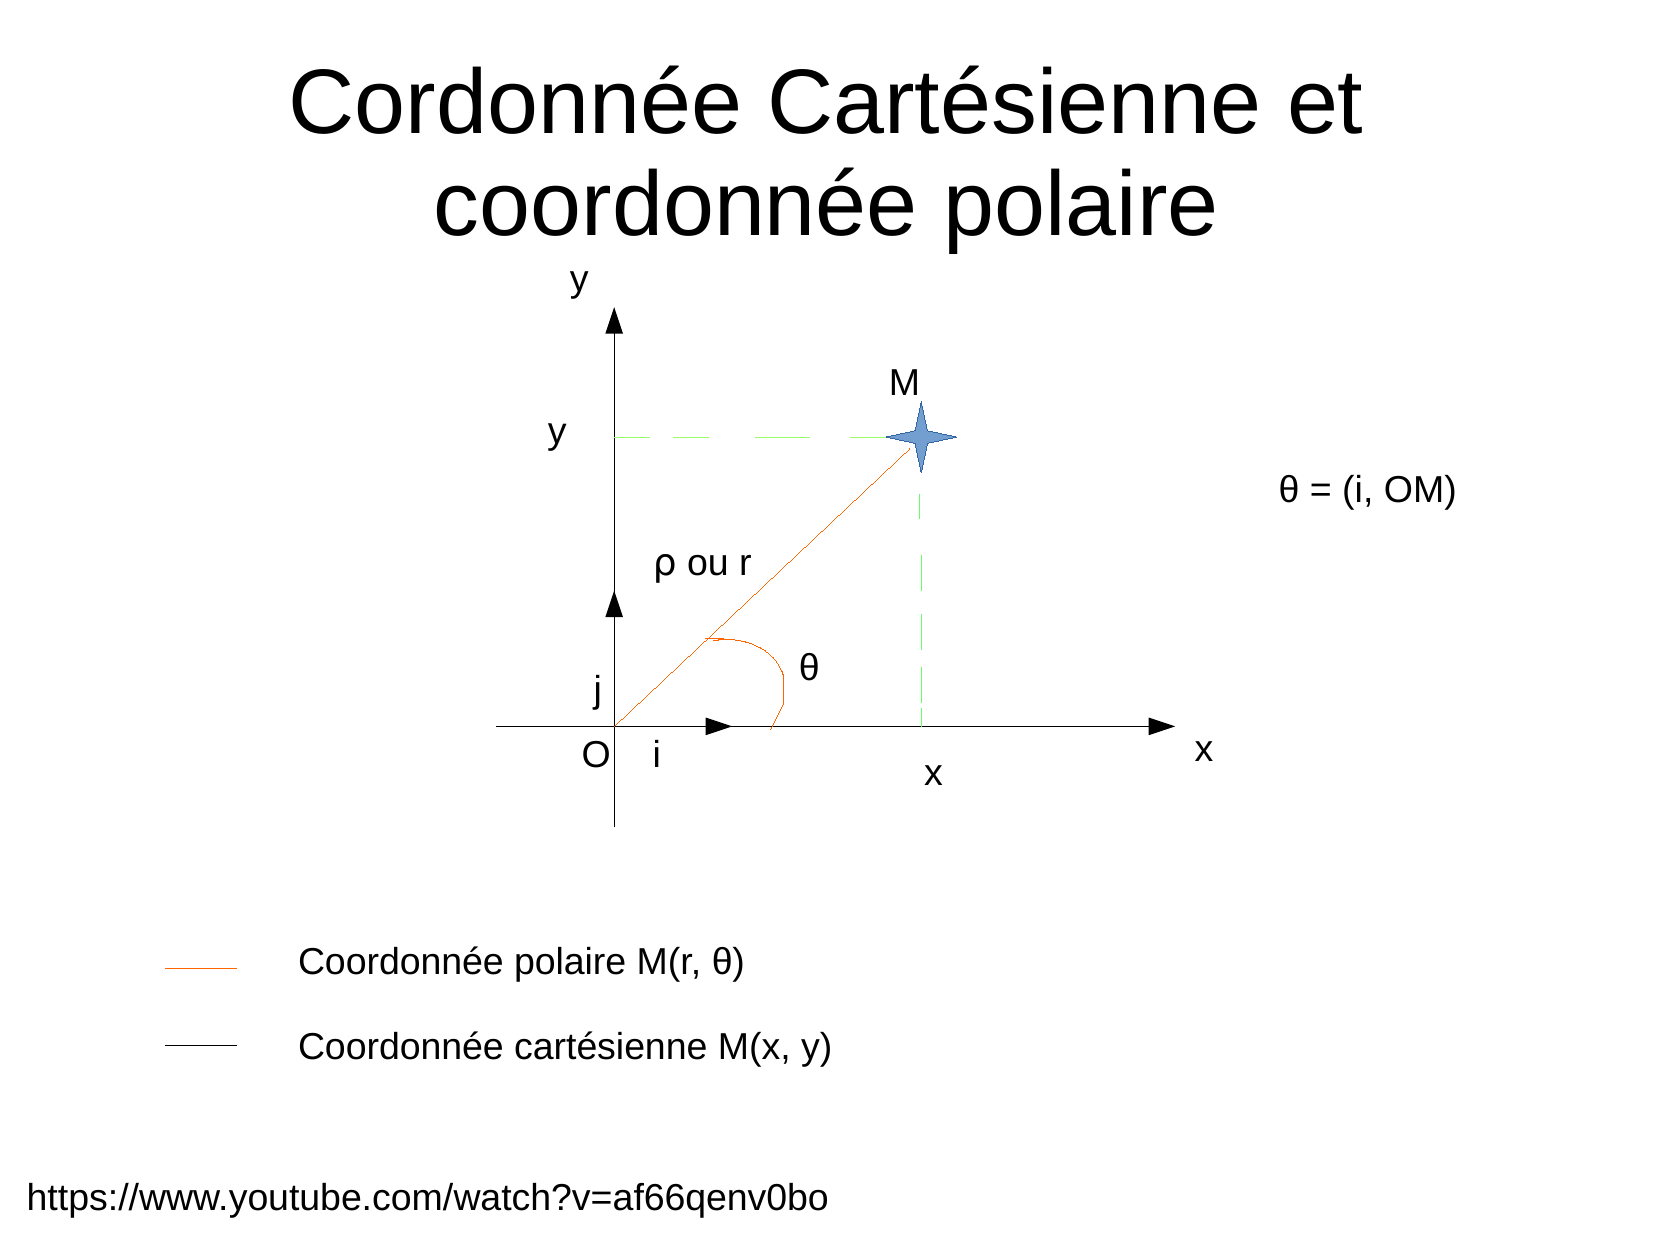

# Cordonnée Cartésienne et coordonnée polaire
y
M
y
θ = (i, OM)
ρ ou r
θ
j
x
O
i
x
Coordonnée polaire M(r, θ)
Coordonnée cartésienne M(x, y)
https://www.youtube.com/watch?v=af66qenv0bo